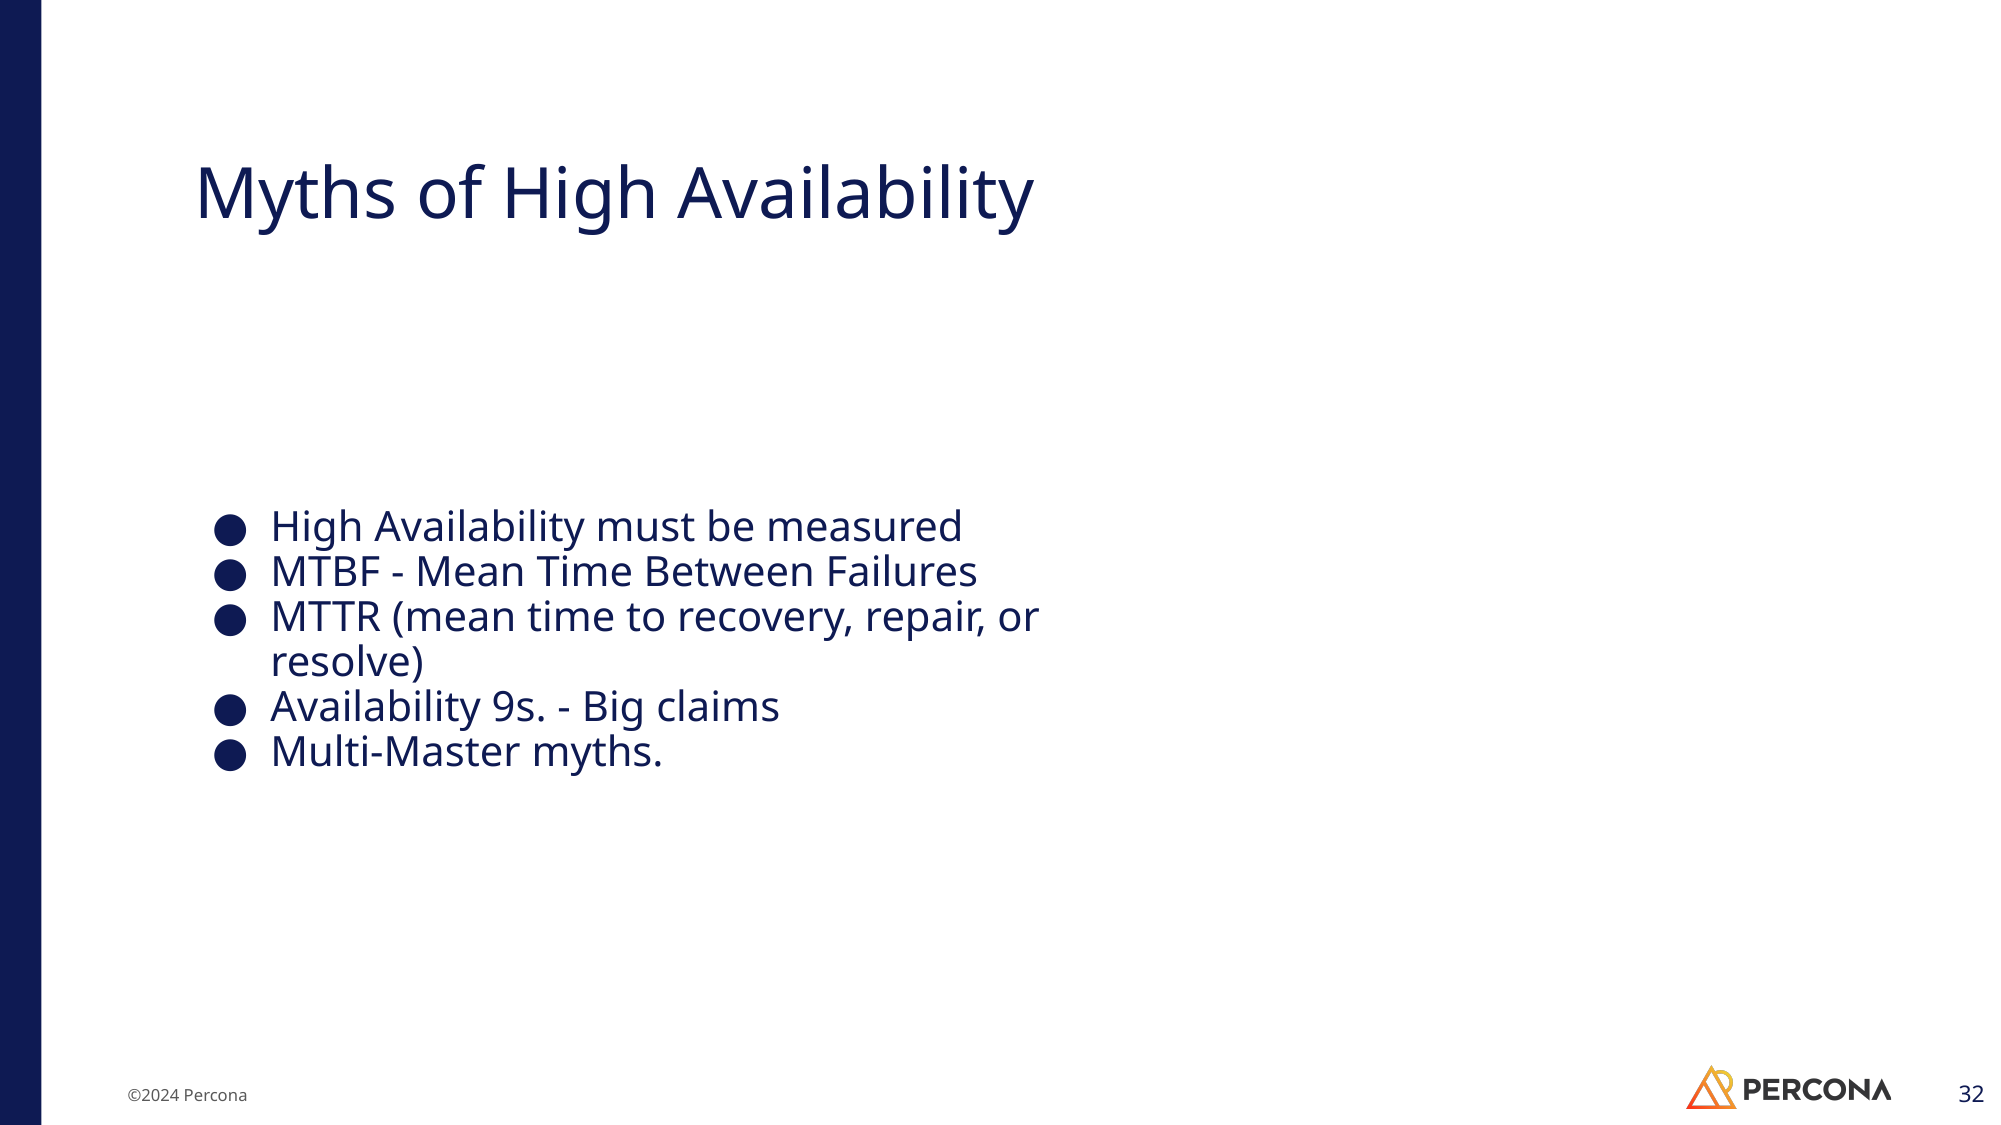

Myths of High Availability
# High Availability must be measured
MTBF - Mean Time Between Failures
MTTR (mean time to recovery, repair, or resolve)
Availability 9s. - Big claims
Multi-Master myths.